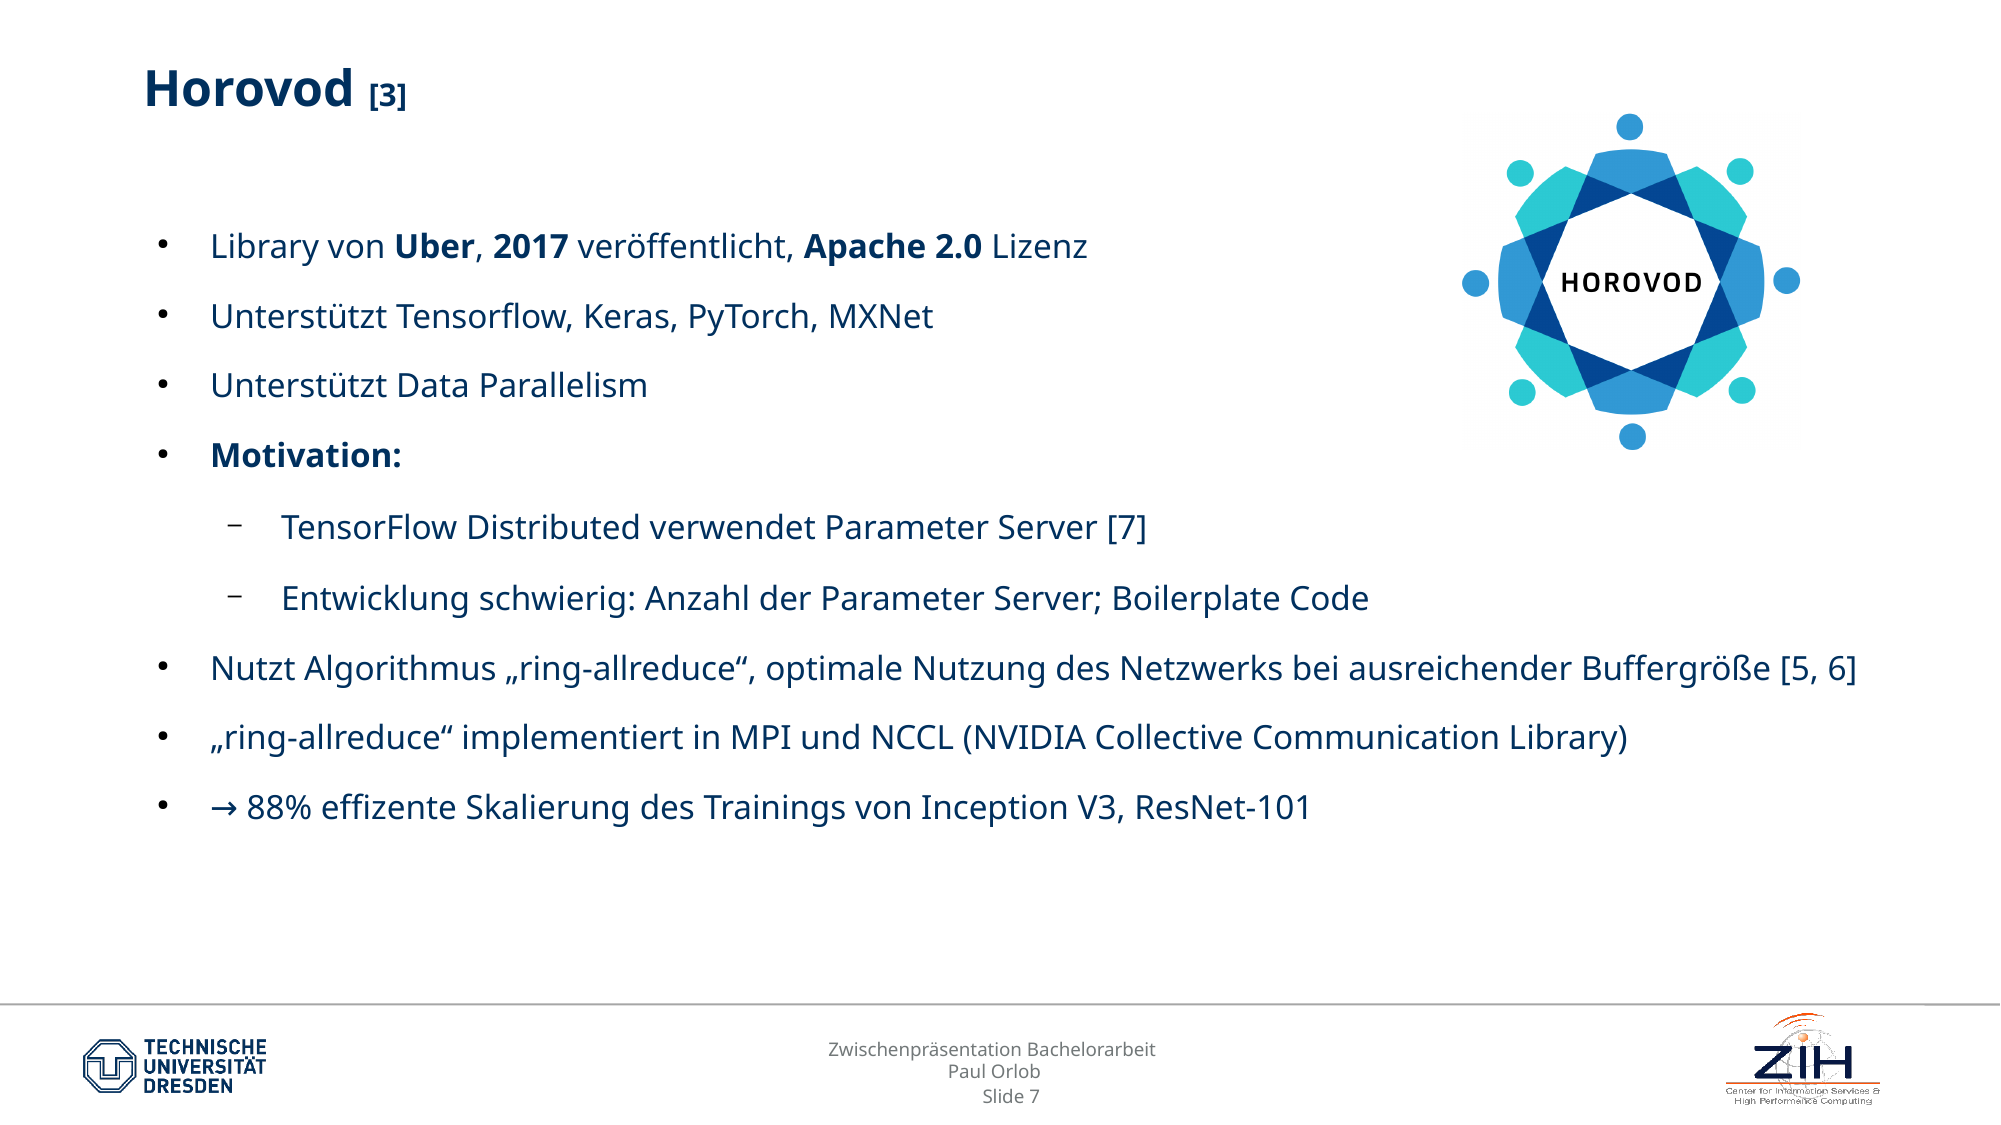

Horovod [3]
# Library von Uber, 2017 veröffentlicht, Apache 2.0 Lizenz
Unterstützt Tensorflow, Keras, PyTorch, MXNet
Unterstützt Data Parallelism
Motivation:
TensorFlow Distributed verwendet Parameter Server [7]
Entwicklung schwierig: Anzahl der Parameter Server; Boilerplate Code
Nutzt Algorithmus „ring-allreduce“, optimale Nutzung des Netzwerks bei ausreichender Buffergröße [5, 6]
„ring-allreduce“ implementiert in MPI und NCCL (NVIDIA Collective Communication Library)
→ 88% effizente Skalierung des Trainings von Inception V3, ResNet-101